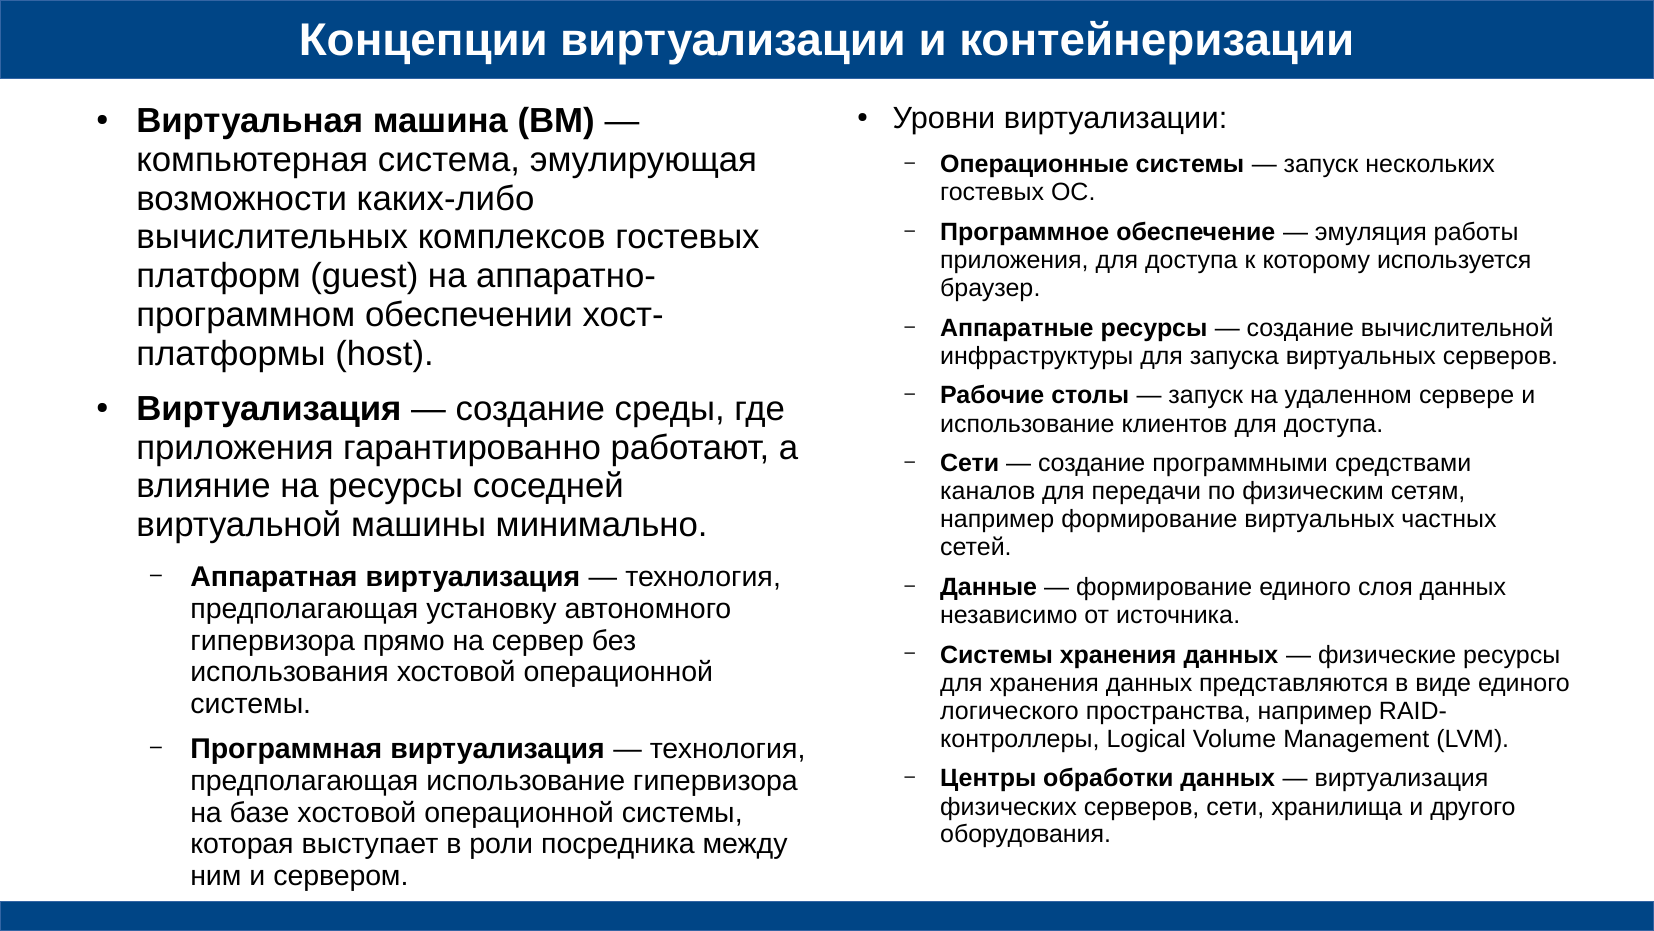

# Концепции виртуализации и контейнеризации
Виртуальная машина (ВМ) — компьютерная система, эмулирующая возможности каких-либо вычислительных комплексов гостевых платформ (guest) на аппаратно-программном обеспечении хост-платформы (host).
Виртуализация — создание среды, где приложения гарантированно работают, а влияние на ресурсы соседней виртуальной машины минимально.
Аппаратная виртуализация — технология, предполагающая установку автономного гипервизора прямо на сервер без использования хостовой операционной системы.
Программная виртуализация — технология, предполагающая использование гипервизора на базе хостовой операционной системы, которая выступает в роли посредника между ним и сервером.
Уровни виртуализации:
Операционные системы — запуск нескольких гостевых ОС.
Программное обеспечение — эмуляция работы приложения, для доступа к которому используется браузер.
Аппаратные ресурсы — создание вычислительной инфраструктуры для запуска виртуальных серверов.
Рабочие столы — запуск на удаленном сервере и использование клиентов для доступа.
Сети — создание программными средствами каналов для передачи по физическим сетям, например формирование виртуальных частных сетей.
Данные — формирование единого слоя данных независимо от источника.
Системы хранения данных — физические ресурсы для хранения данных представляются в виде единого логического пространства, например RAID-контроллеры, Logical Volume Management (LVM).
Центры обработки данных — виртуализация физических серверов, сети, хранилища и другого оборудования.